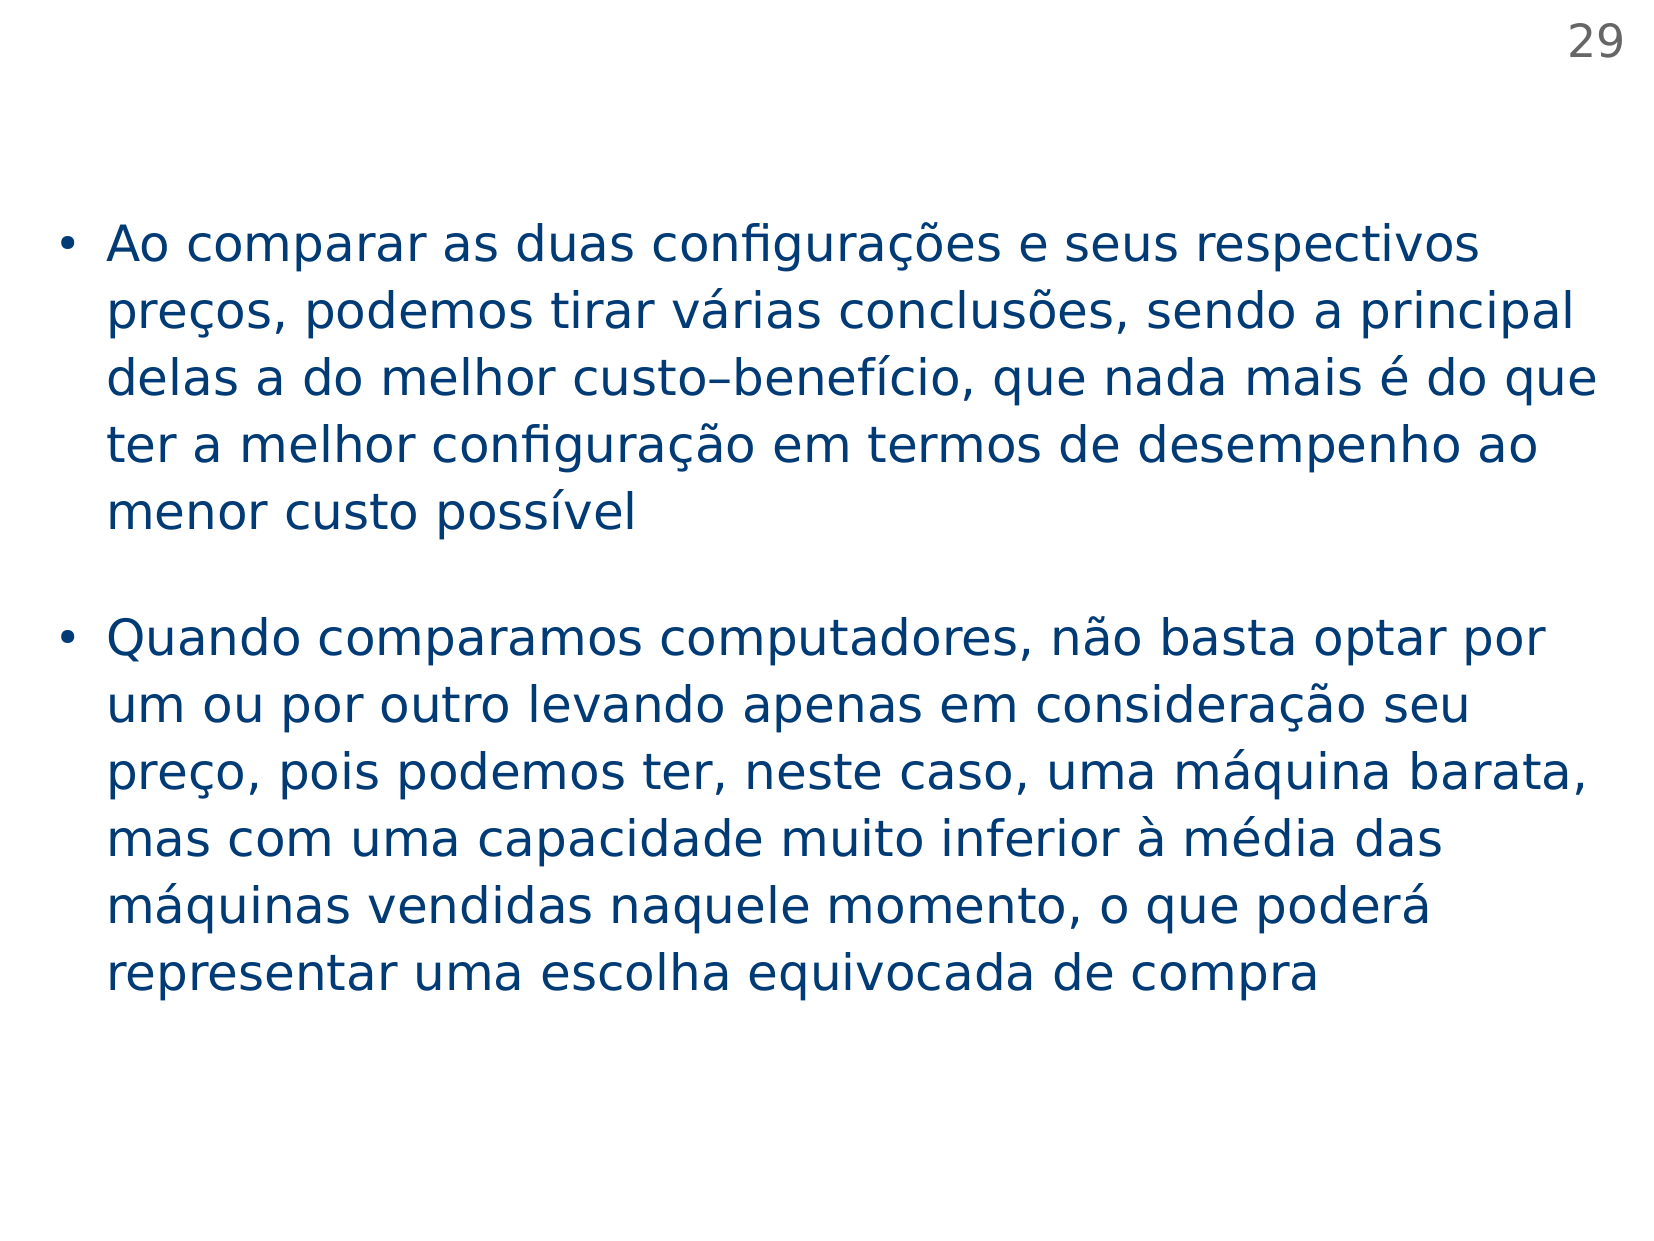

29
#
Ao comparar as duas configurações e seus respectivos preços, podemos tirar várias conclusões, sendo a principal delas a do melhor custo–benefício, que nada mais é do que ter a melhor configuração em termos de desempenho ao menor custo possível
Quando comparamos computadores, não basta optar por um ou por outro levando apenas em consideração seu preço, pois podemos ter, neste caso, uma máquina barata, mas com uma capacidade muito inferior à média das máquinas vendidas naquele momento, o que poderá representar uma escolha equivocada de compra